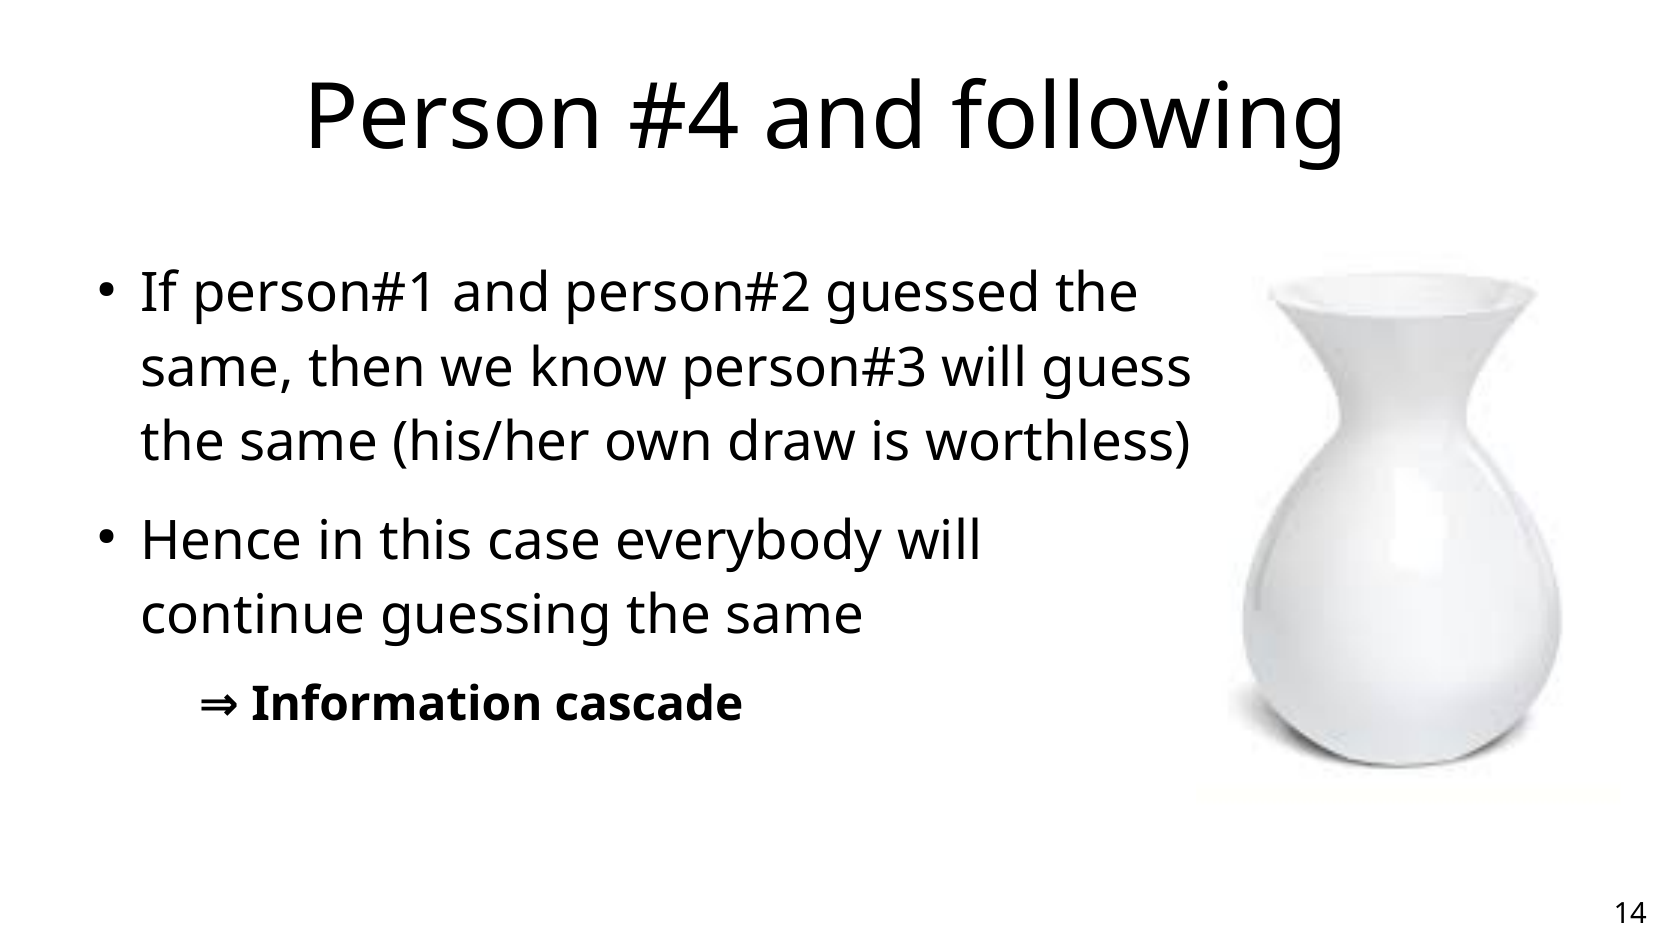

# Person #4 and following
If person#1 and person#2 guessed the same, then we know person#3 will guess the same (his/her own draw is worthless)
Hence in this case everybody will continue guessing the same
⇒ Information cascade
14